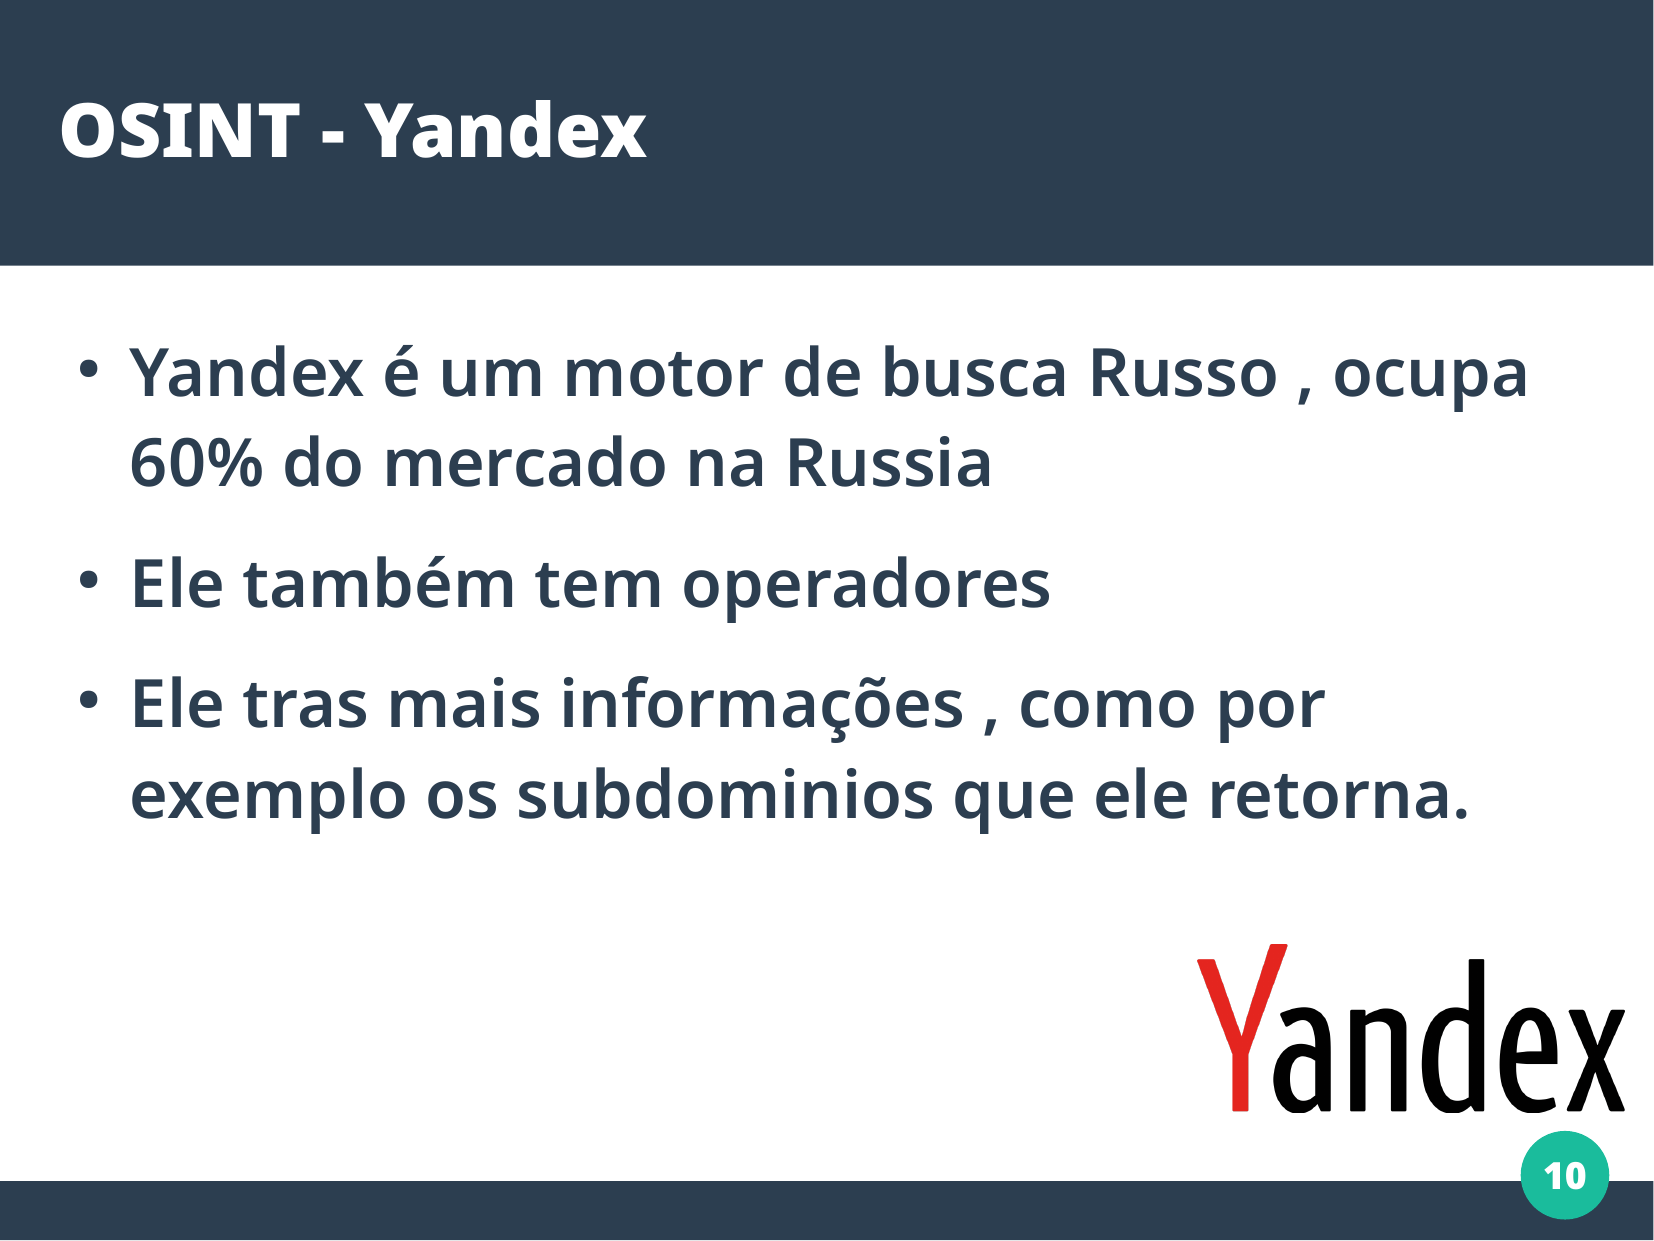

# OSINT - Yandex
Yandex é um motor de busca Russo , ocupa 60% do mercado na Russia
Ele também tem operadores
Ele tras mais informações , como por exemplo os subdominios que ele retorna.
10